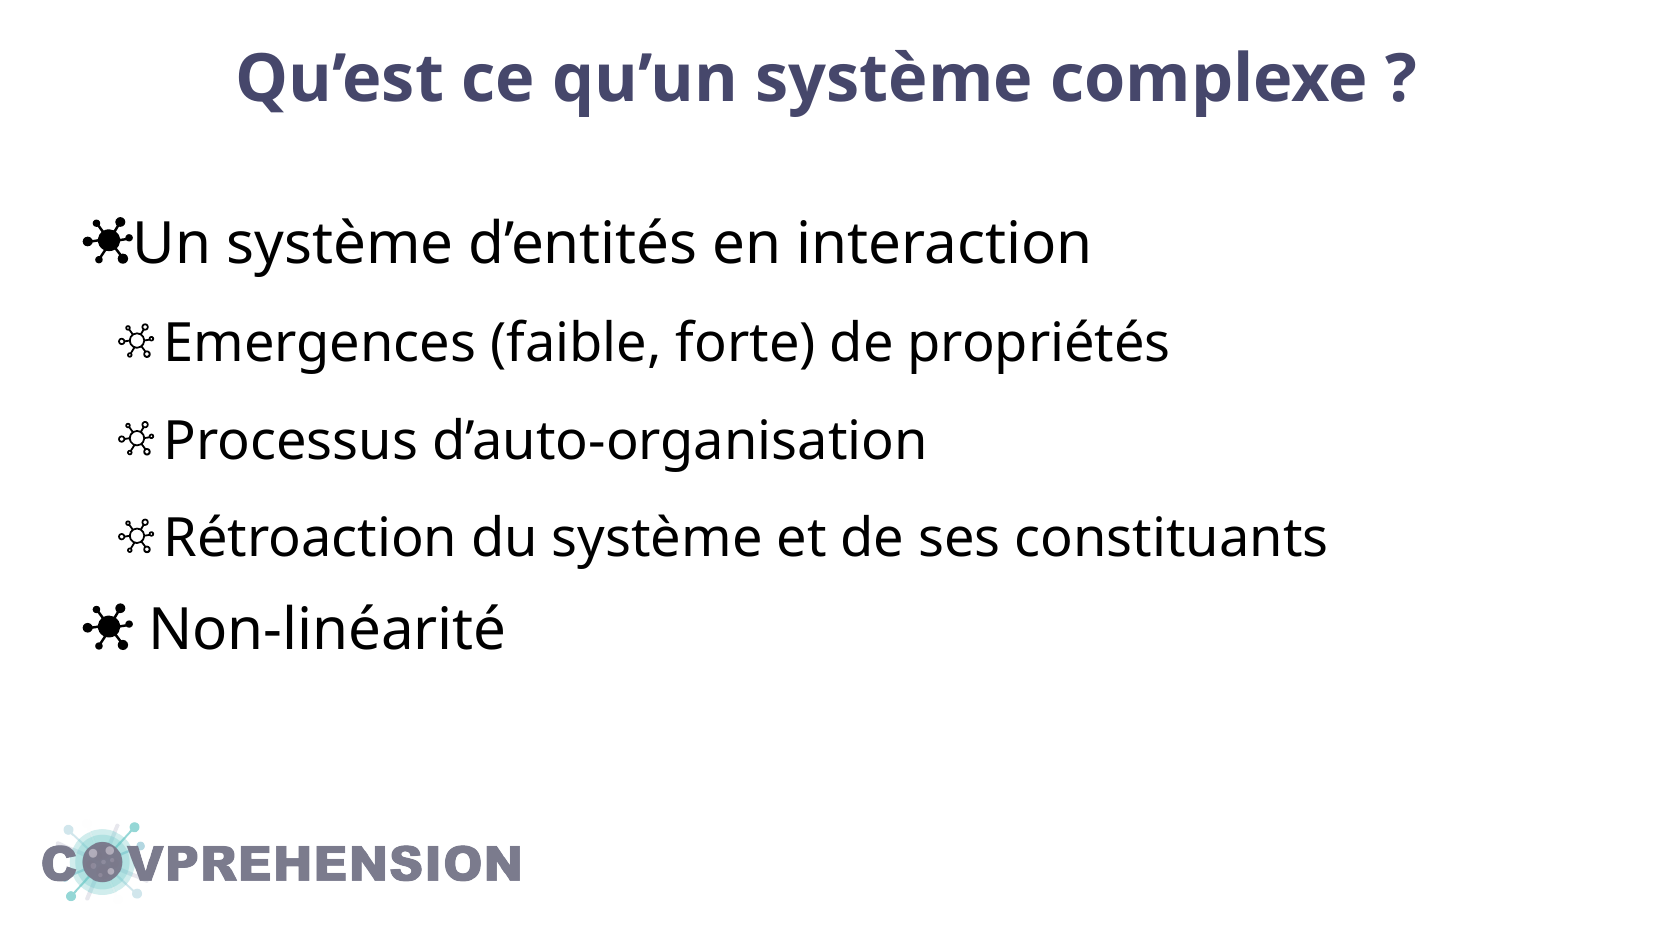

# Qu’est ce qu’un système complexe ?
Un système d’entités en interaction
Emergences (faible, forte) de propriétés
Processus d’auto-organisation
Rétroaction du système et de ses constituants
 Non-linéarité